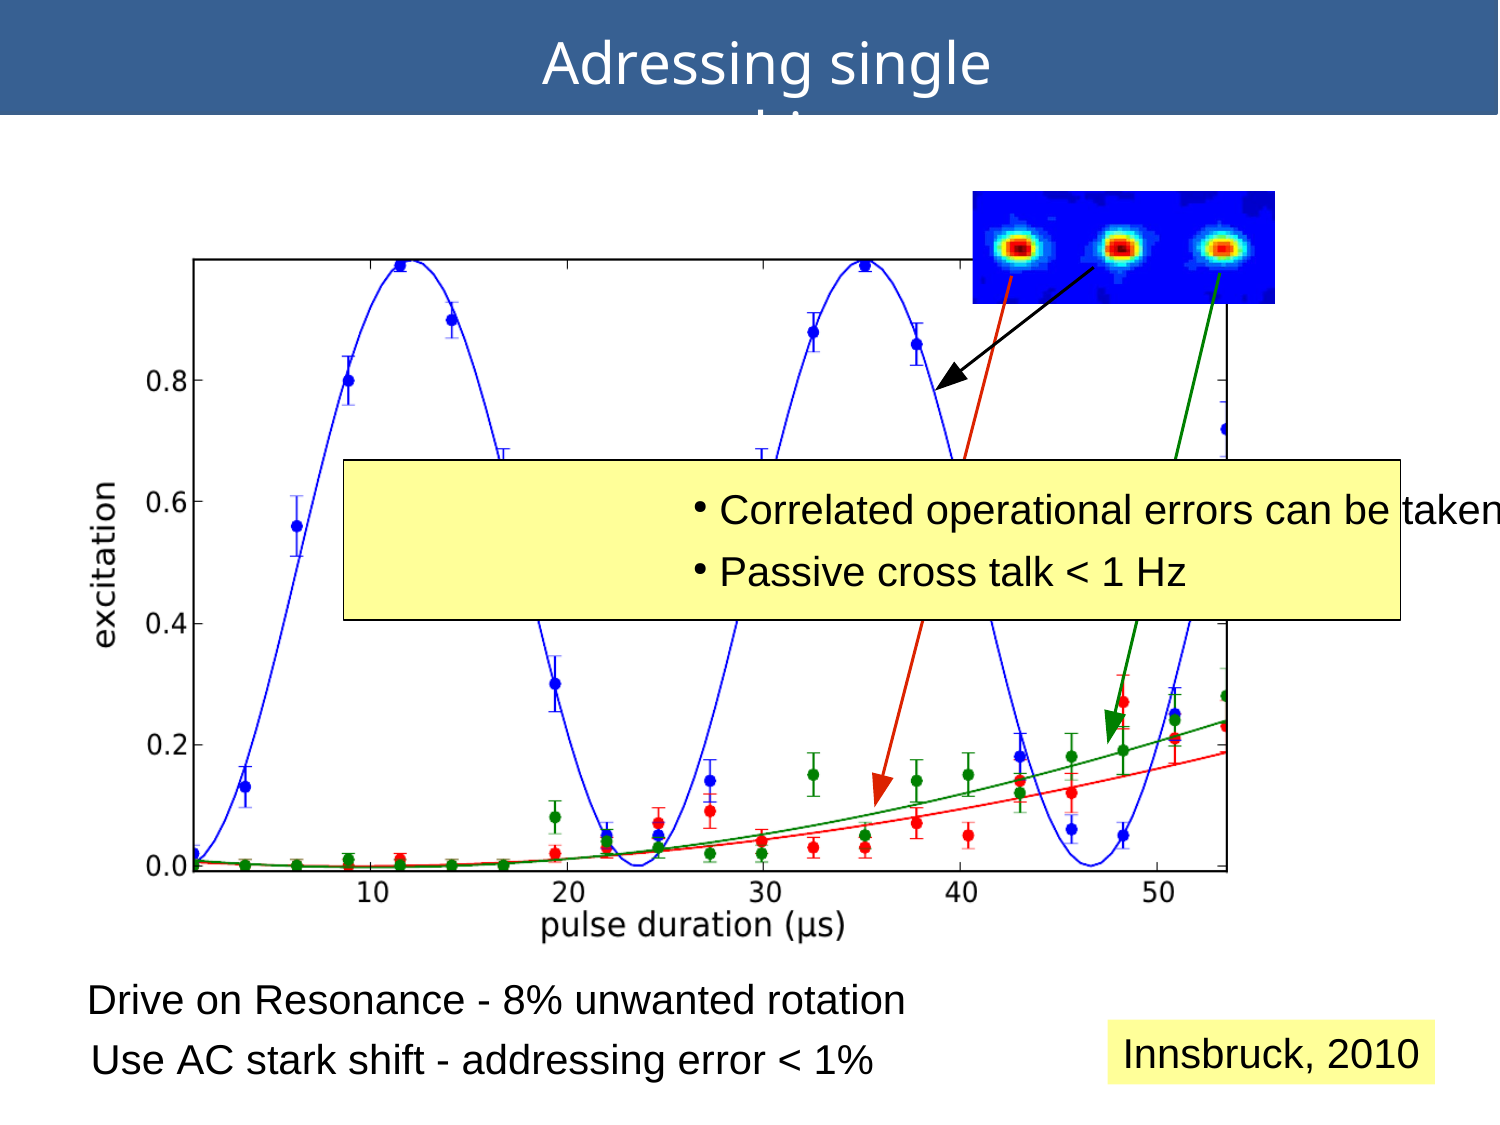

Adressing single qubits
 Correlated operational errors can be taken care of
 Passive cross talk < 1 Hz
Drive on Resonance - 8% unwanted rotation
Innsbruck, 2010
Use AC stark shift - addressing error < 1%